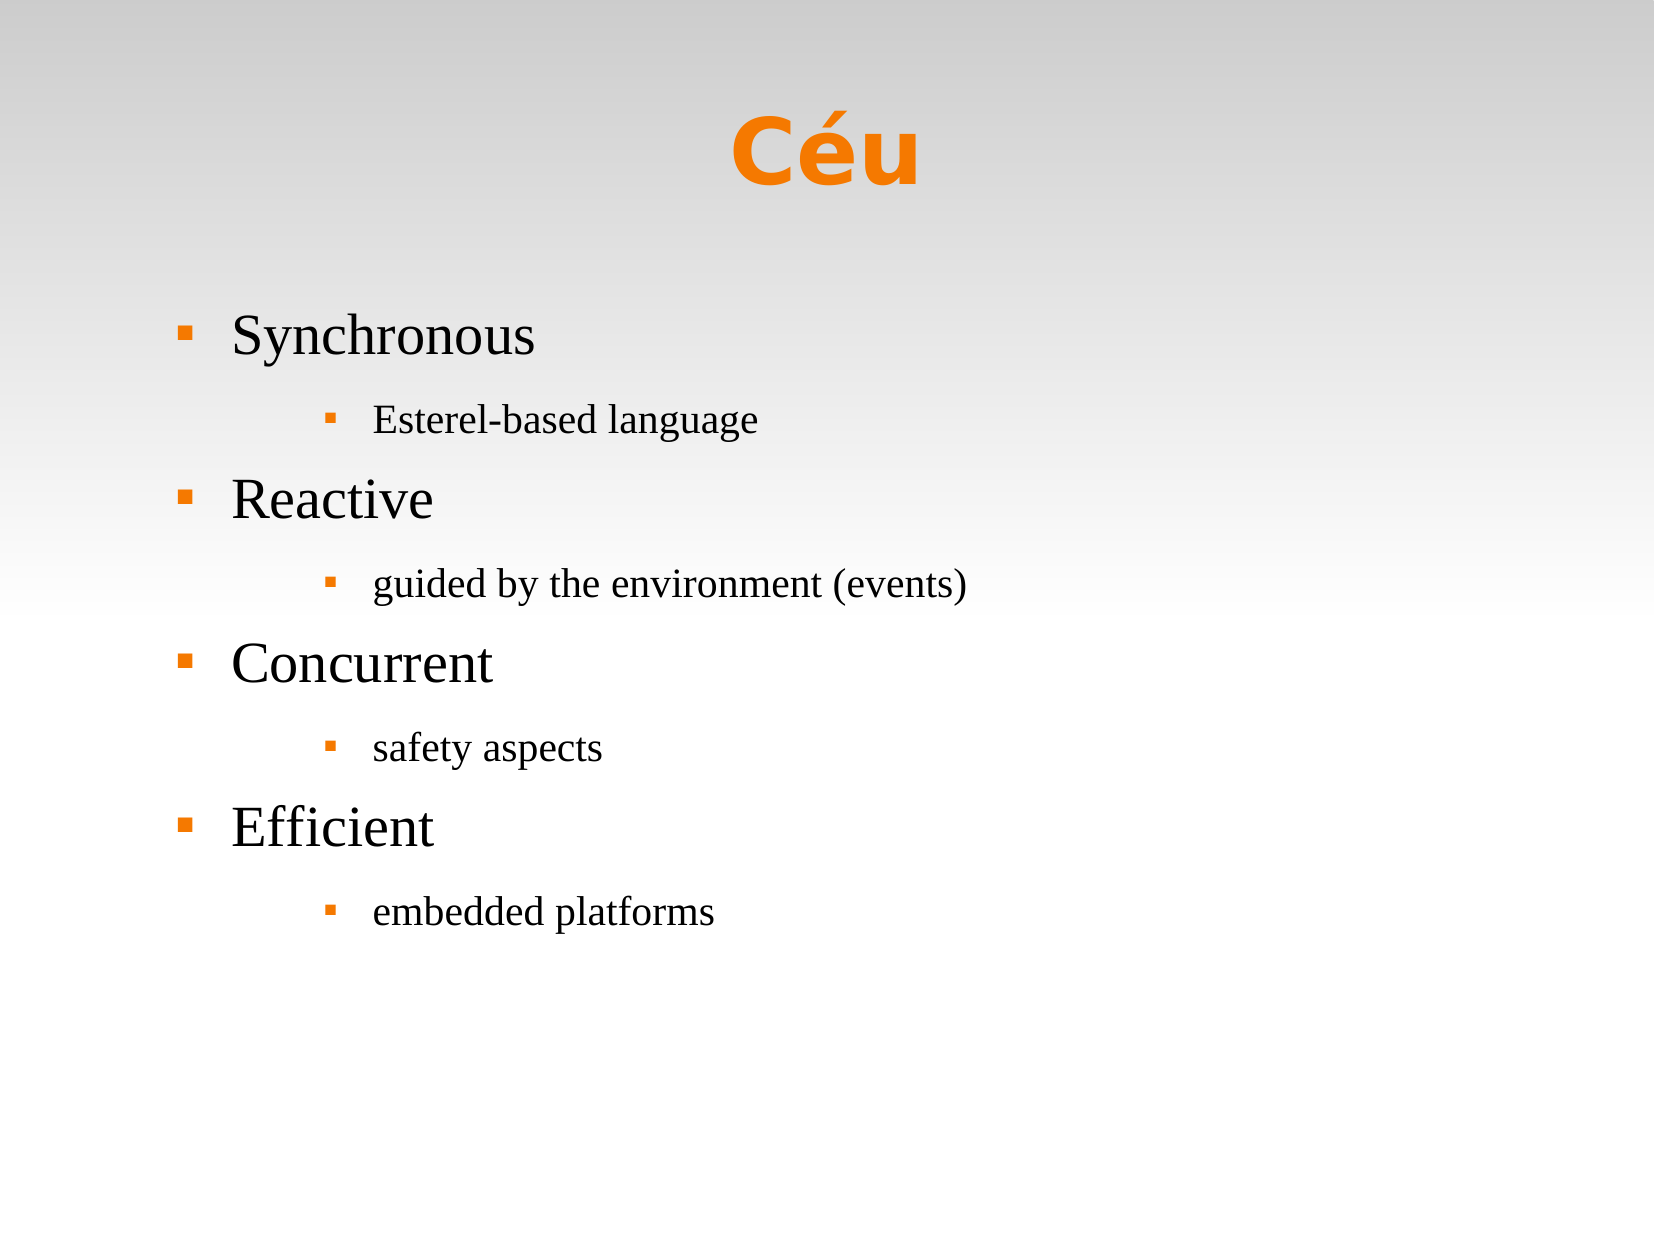

Céu
# Synchronous
Esterel-based language
Reactive
guided by the environment (events)
Concurrent
safety aspects
Efficient
embedded platforms